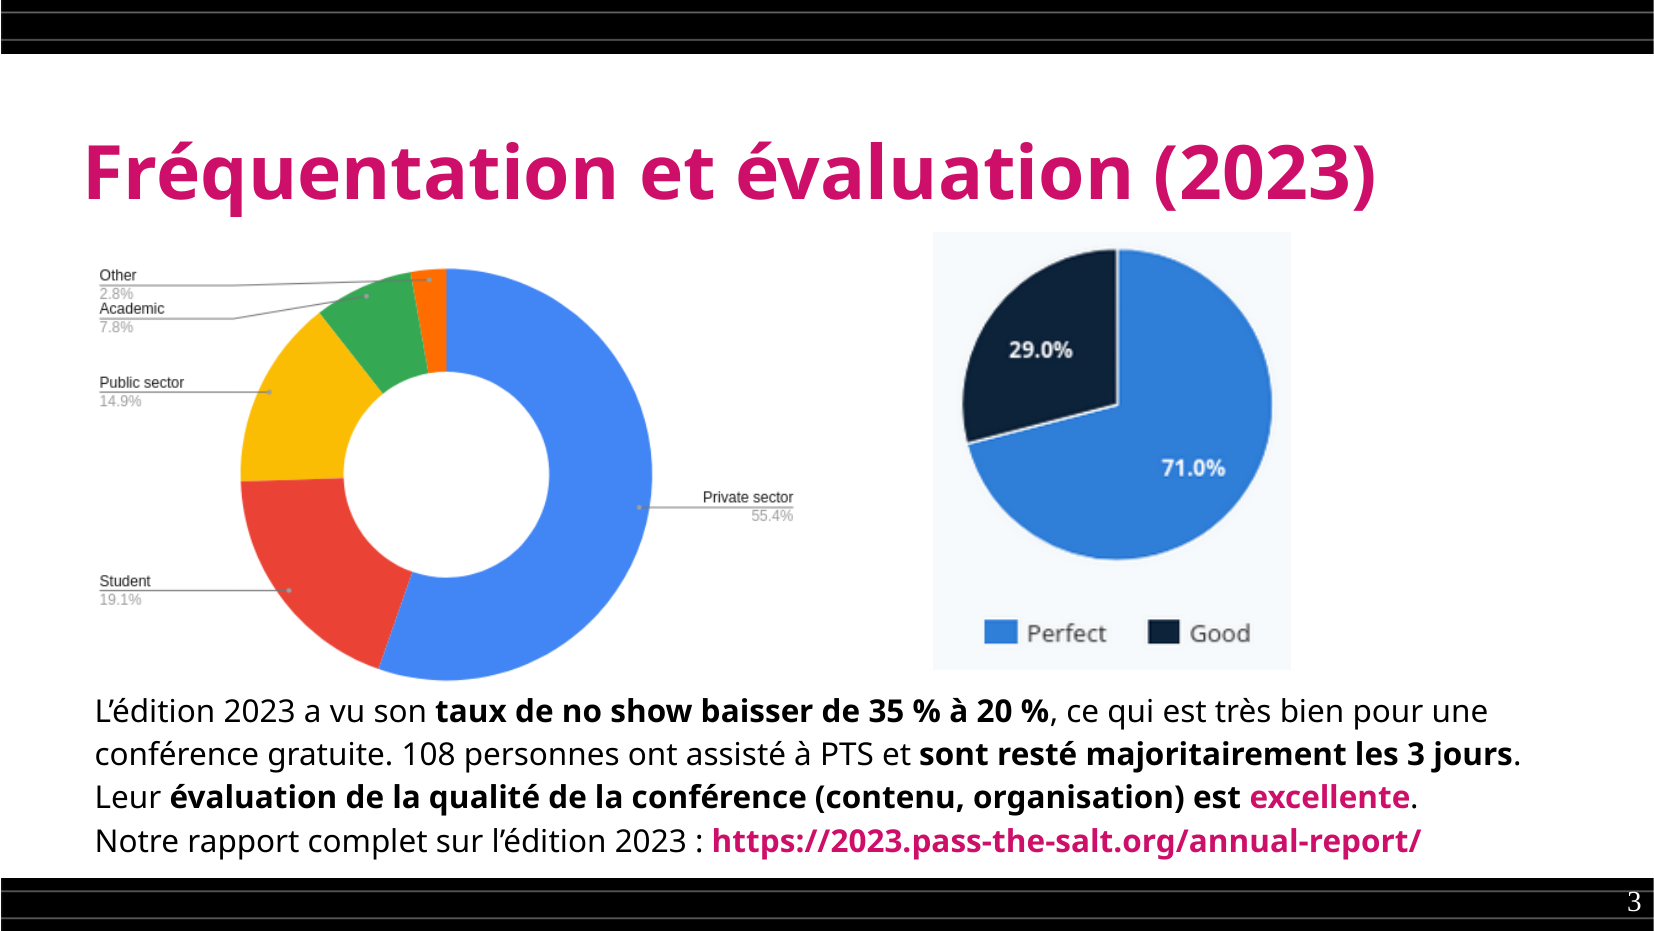

# Fréquentation et évaluation (2023)
L’édition 2023 a vu son taux de no show baisser de 35 % à 20 %, ce qui est très bien pour une conférence gratuite. 108 personnes ont assisté à PTS et sont resté majoritairement les 3 jours.
Leur évaluation de la qualité de la conférence (contenu, organisation) est excellente.
Notre rapport complet sur l’édition 2023 : https://2023.pass-the-salt.org/annual-report/